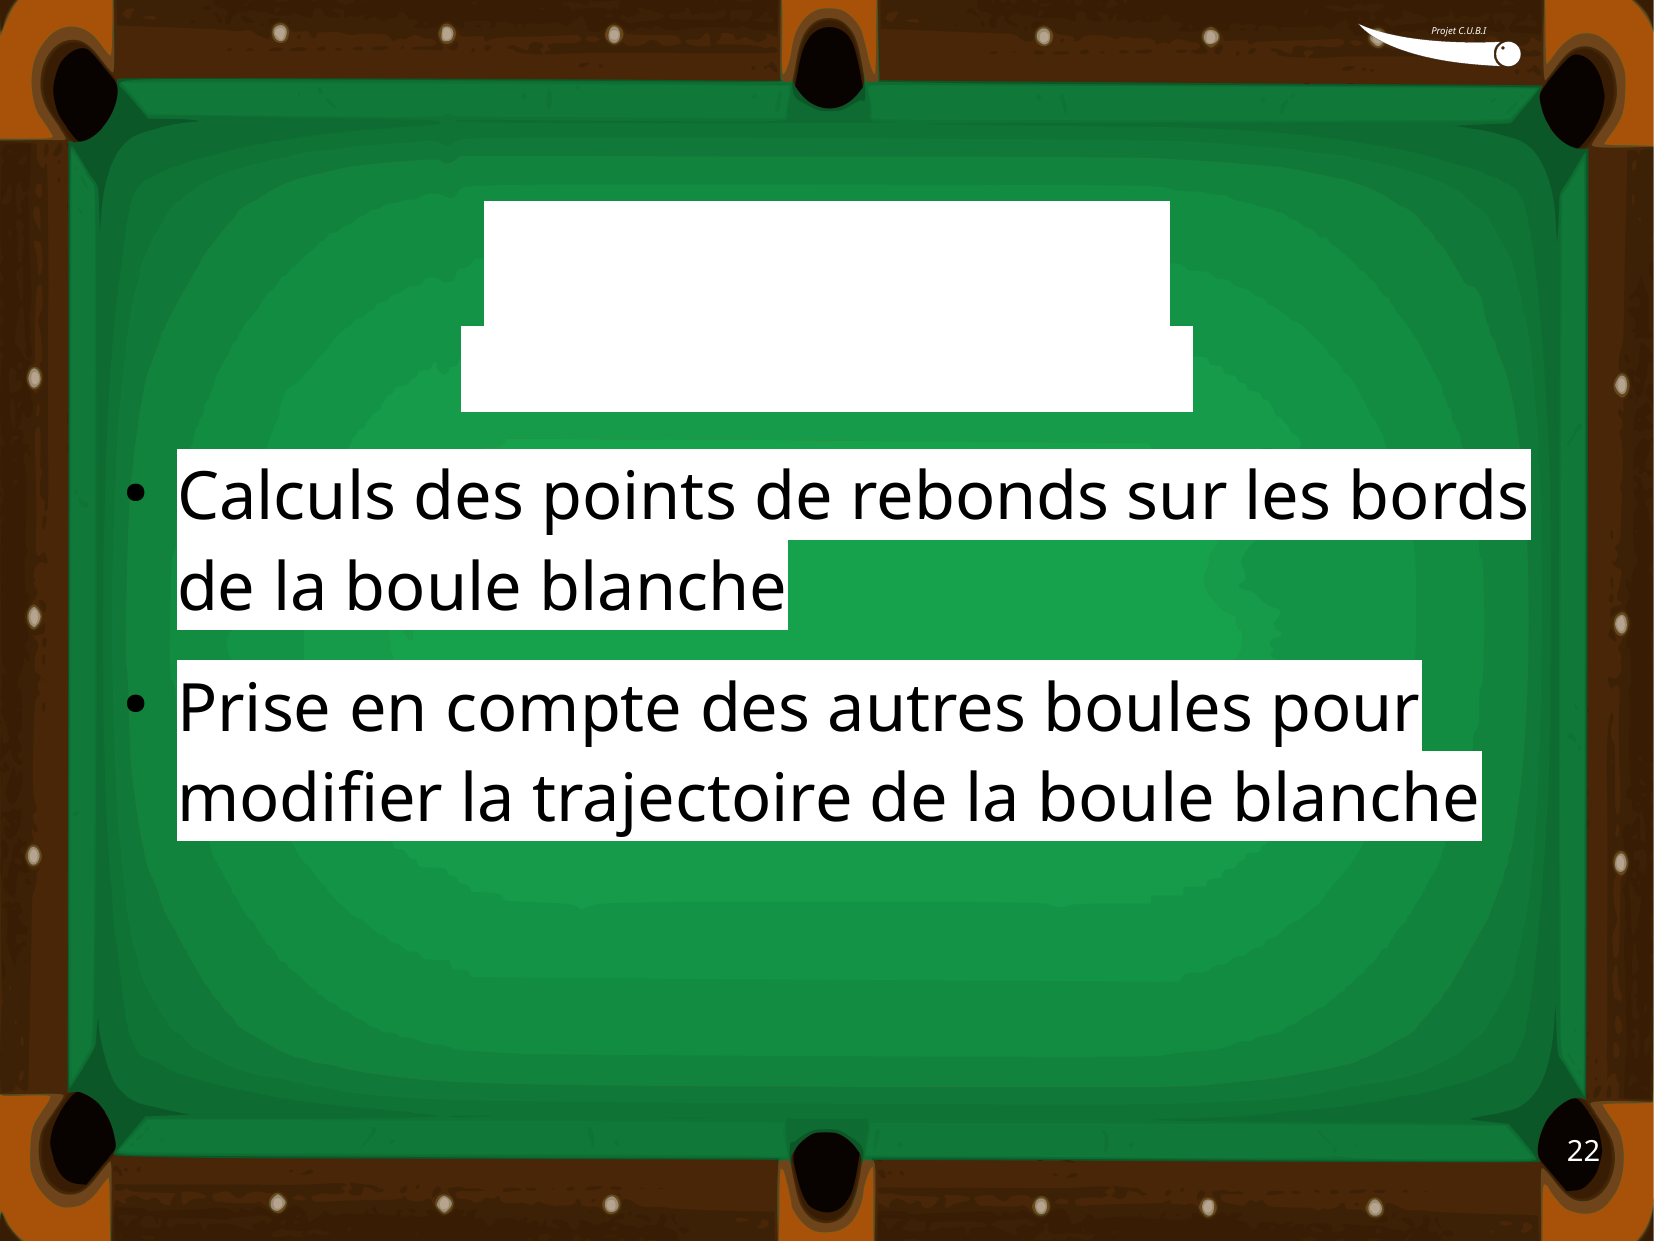

# Développement Calcul des trajectoires (1)
Calculs des points de rebonds sur les bords de la boule blanche
Prise en compte des autres boules pour modifier la trajectoire de la boule blanche
22